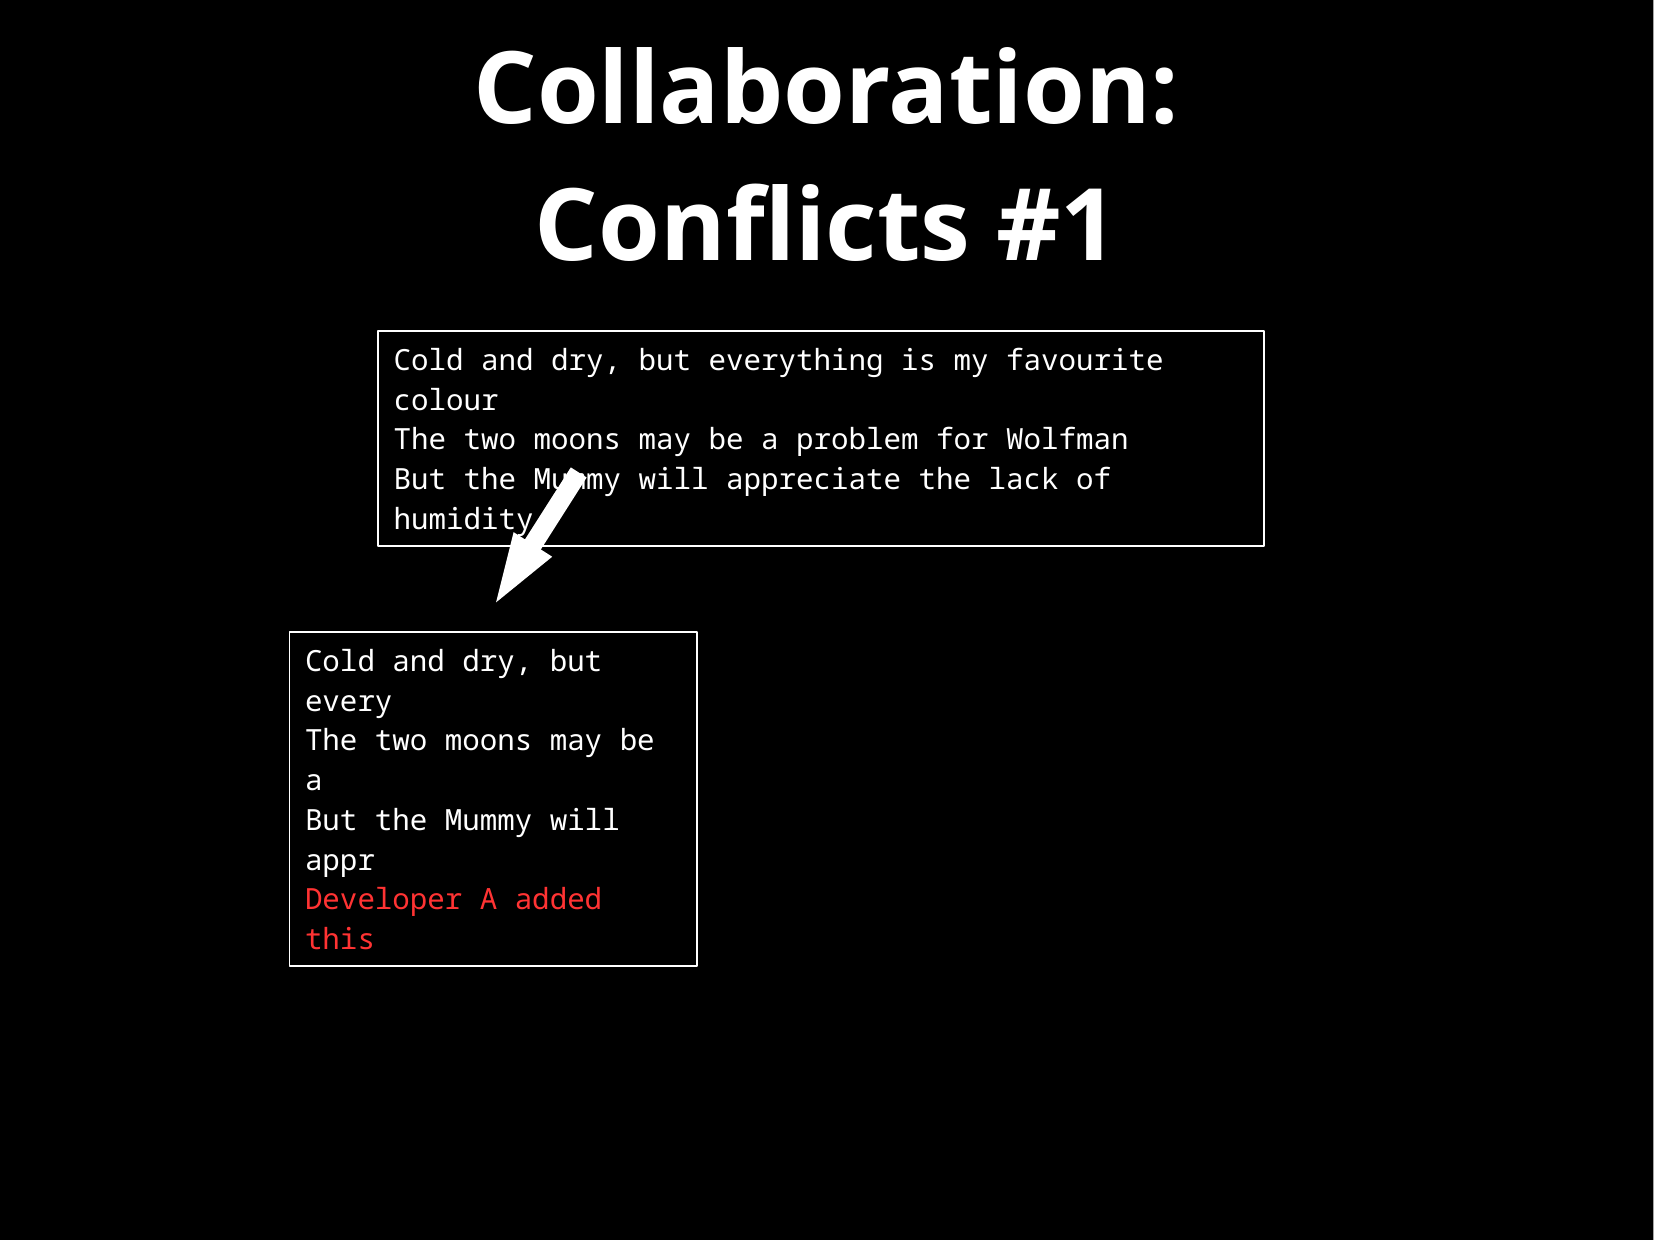

# Collaboration: Conflicts #1
Cold and dry, but everything is my favourite colour
The two moons may be a problem for Wolfman
But the Mummy will appreciate the lack of humidity
Cold and dry, but every
The two moons may be a
But the Mummy will appr
Developer A added this